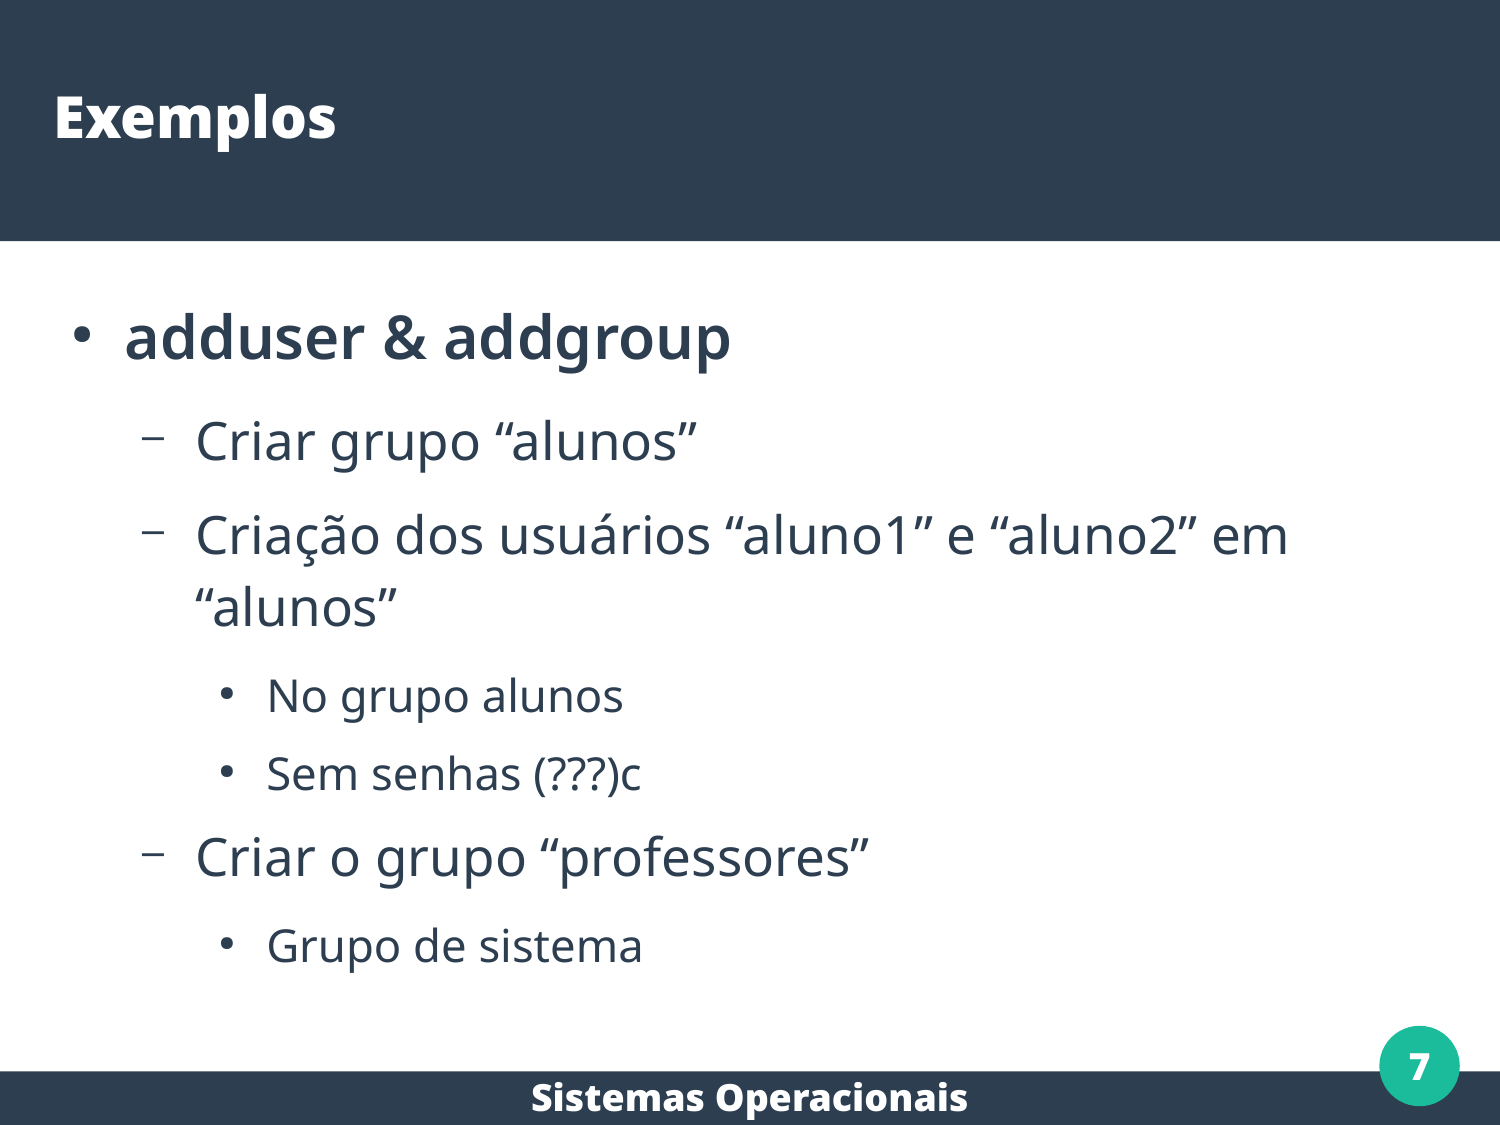

# Exemplos
adduser & addgroup
Criar grupo “alunos”
Criação dos usuários “aluno1” e “aluno2” em “alunos”
No grupo alunos
Sem senhas (???)c
Criar o grupo “professores”
Grupo de sistema
7
Sistemas Operacionais